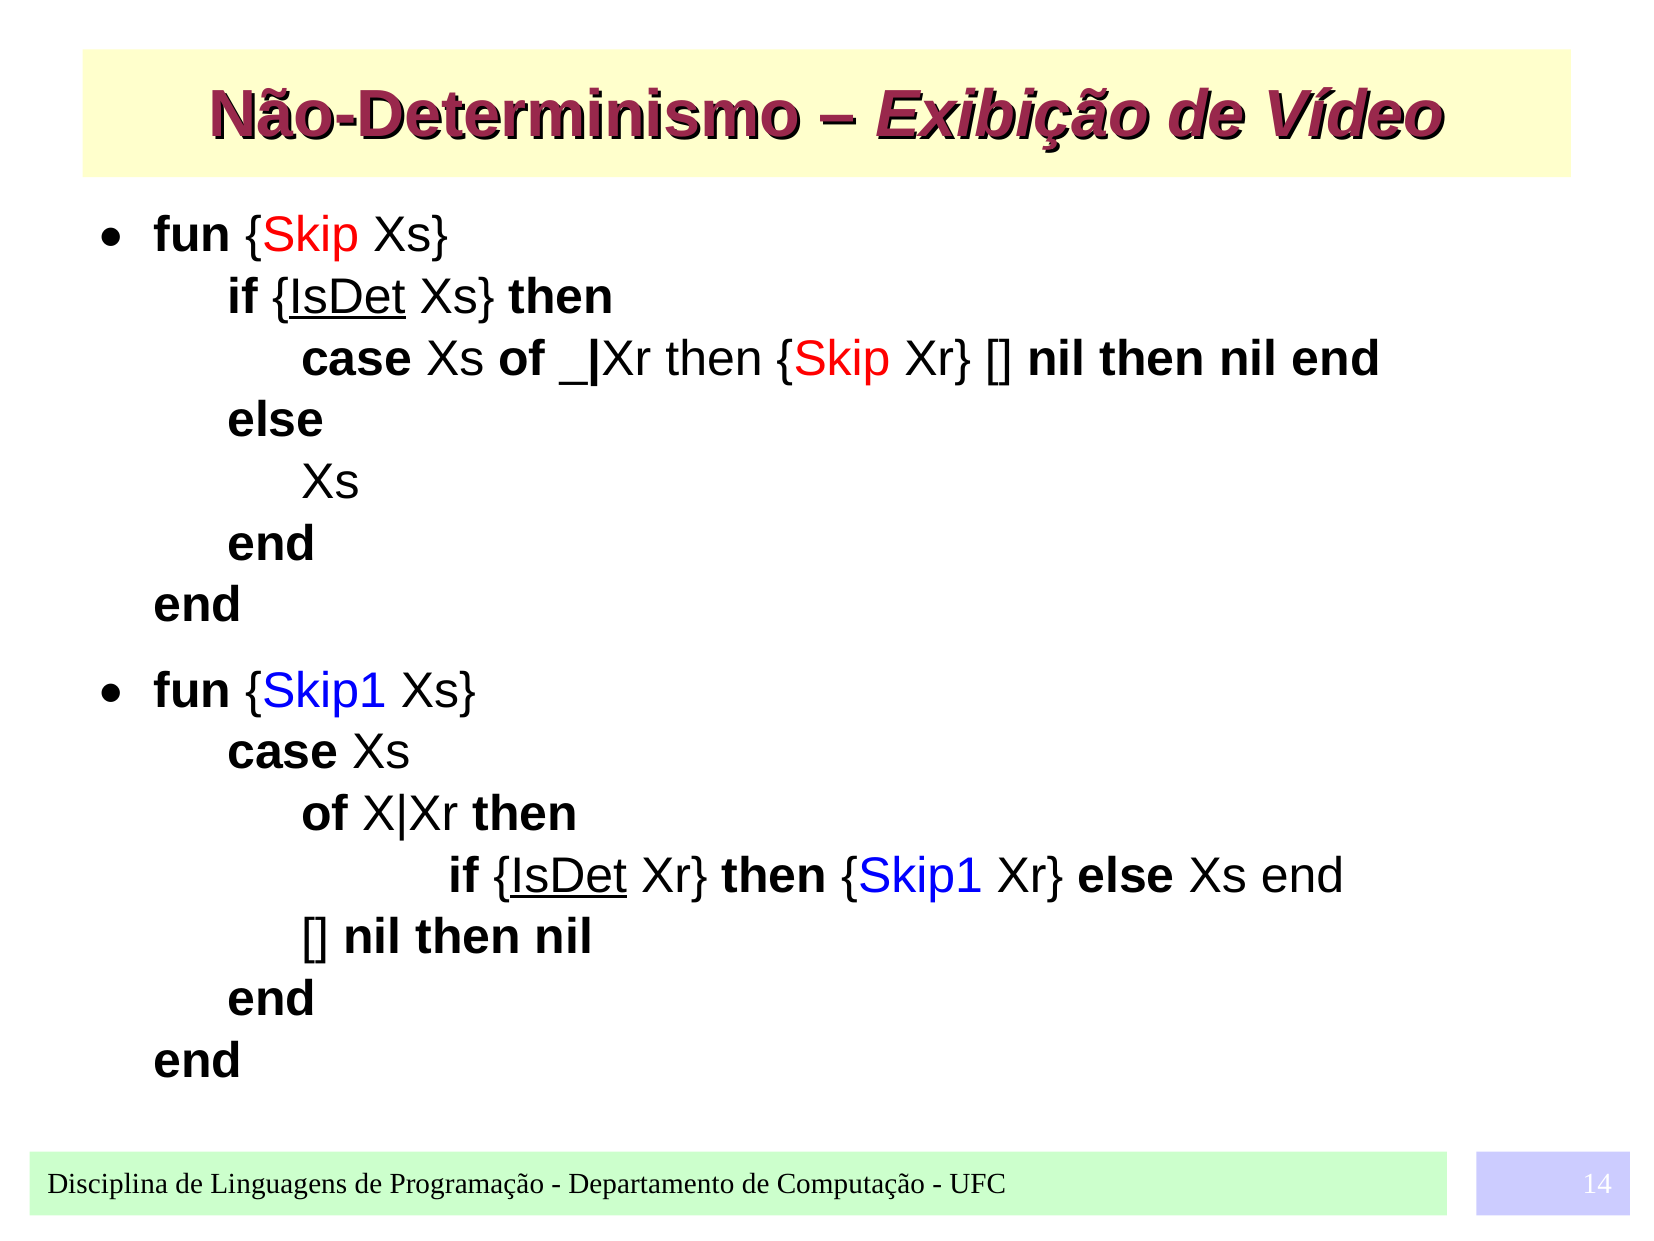

# Não-Determinismo – Exibição de Vídeo
fun {Skip Xs}
	if {IsDet Xs} then
		case Xs of _|Xr then {Skip Xr} [] nil then nil end
	else
		Xs
	end
end
fun {Skip1 Xs}
	case Xs
		of X|Xr then
				if {IsDet Xr} then {Skip1 Xr} else Xs end
		[] nil then nil
	end
end
Disciplina de Linguagens de Programação - Departamento de Computação - UFC
14